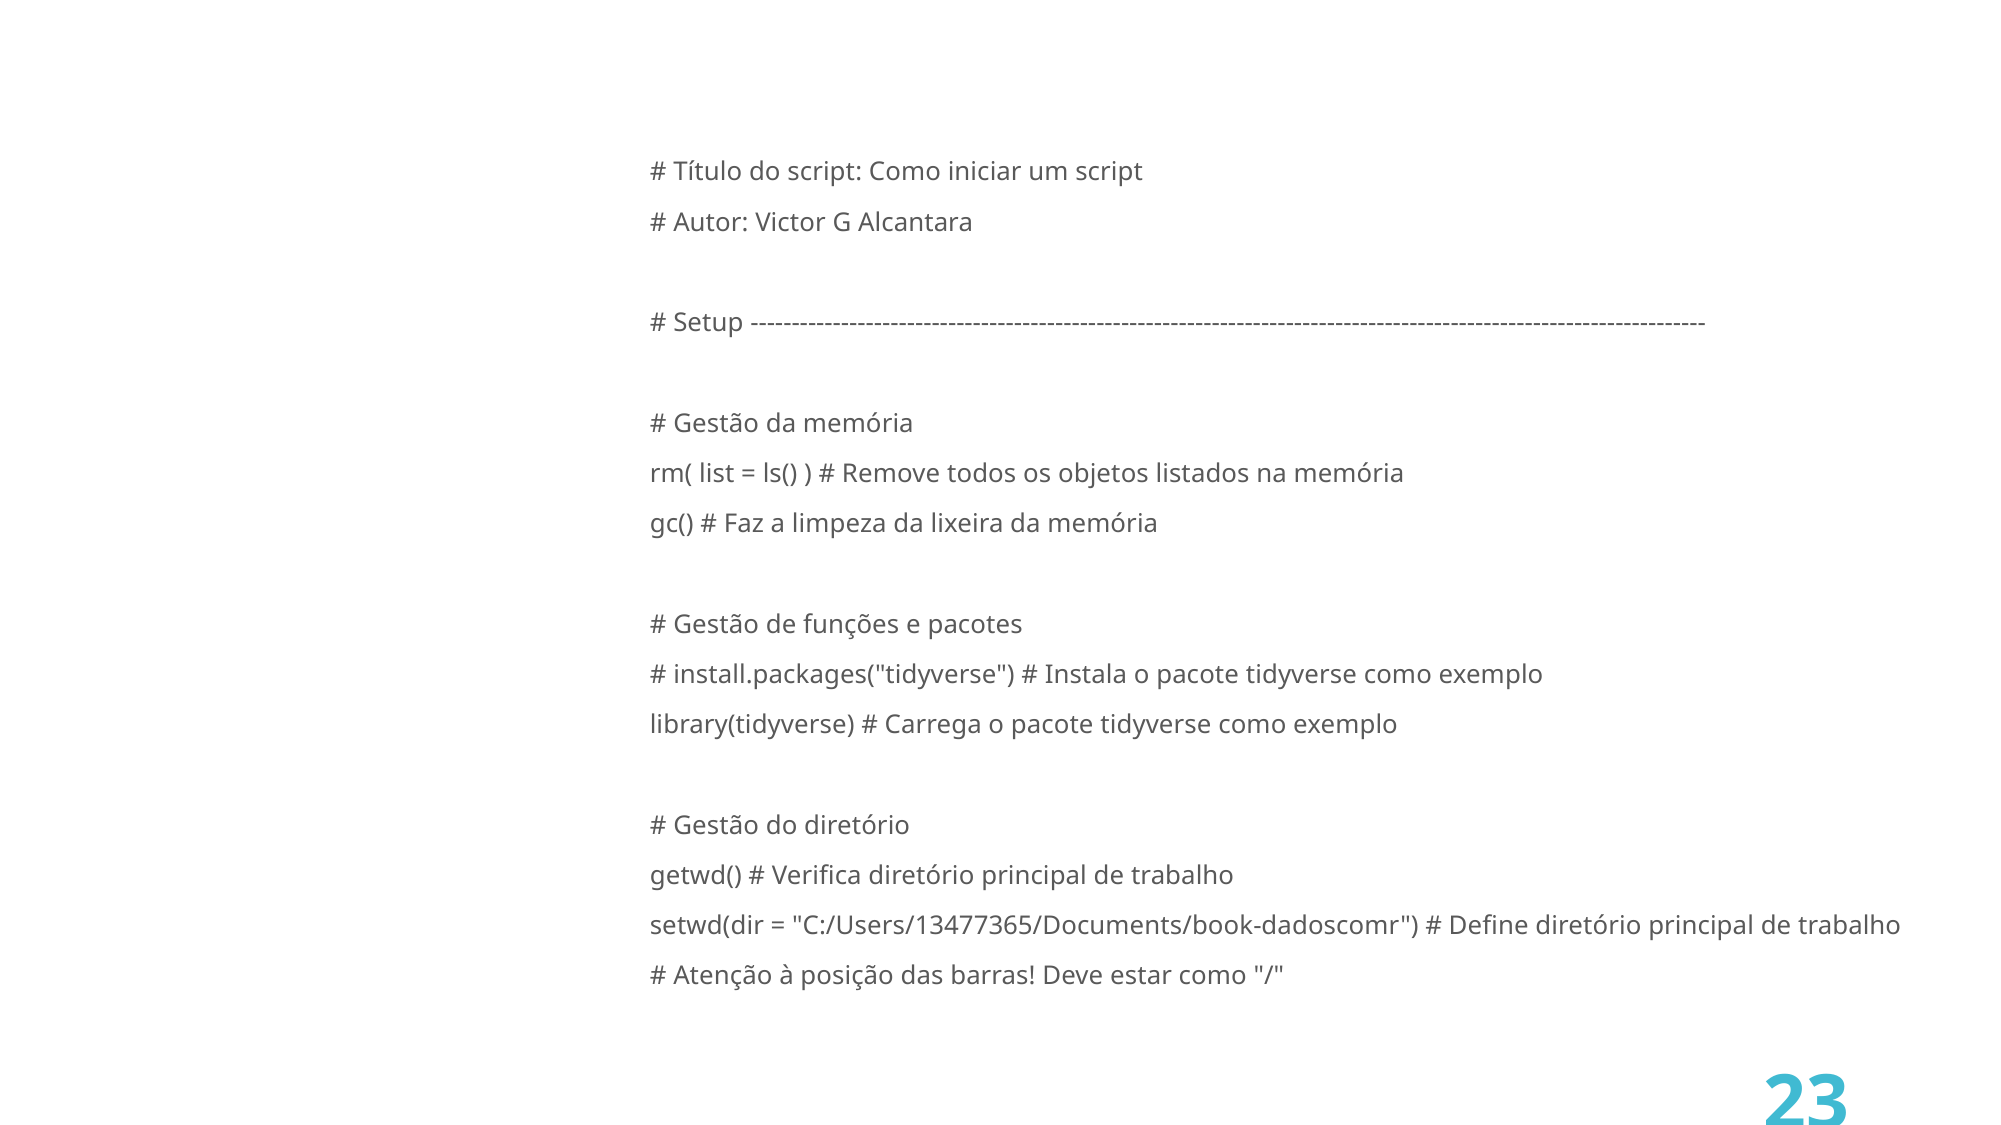

# Título do script: Como iniciar um script
# Autor: Victor G Alcantara
# Setup --------------------------------------------------------------------------------------------------------------------
# Gestão da memória
rm( list = ls() ) # Remove todos os objetos listados na memória
gc() # Faz a limpeza da lixeira da memória
# Gestão de funções e pacotes
# install.packages("tidyverse") # Instala o pacote tidyverse como exemplo
library(tidyverse) # Carrega o pacote tidyverse como exemplo
# Gestão do diretório
getwd() # Verifica diretório principal de trabalho
setwd(dir = "C:/Users/13477365/Documents/book-dadoscomr") # Define diretório principal de trabalho
# Atenção à posição das barras! Deve estar como "/"
# Como iniciar um script